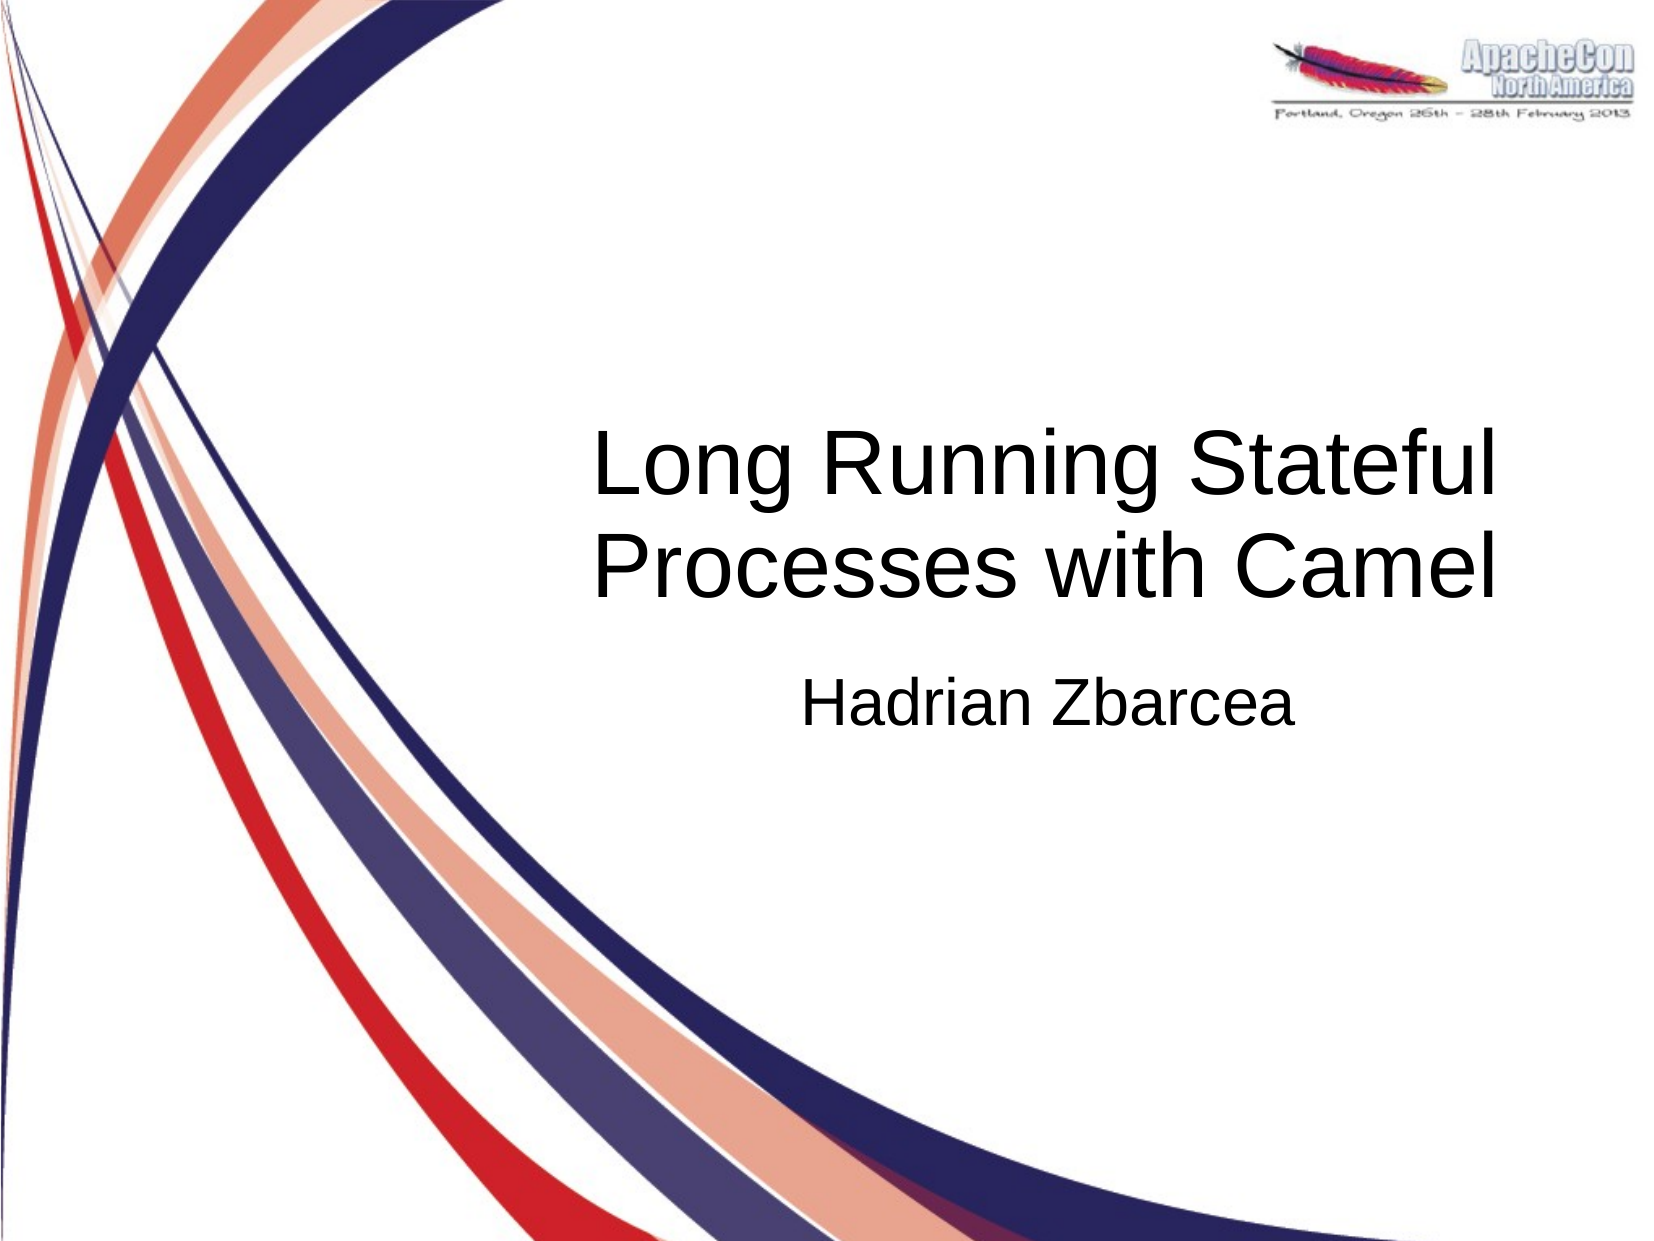

# Long Running Stateful Processes with Camel
Hadrian Zbarcea